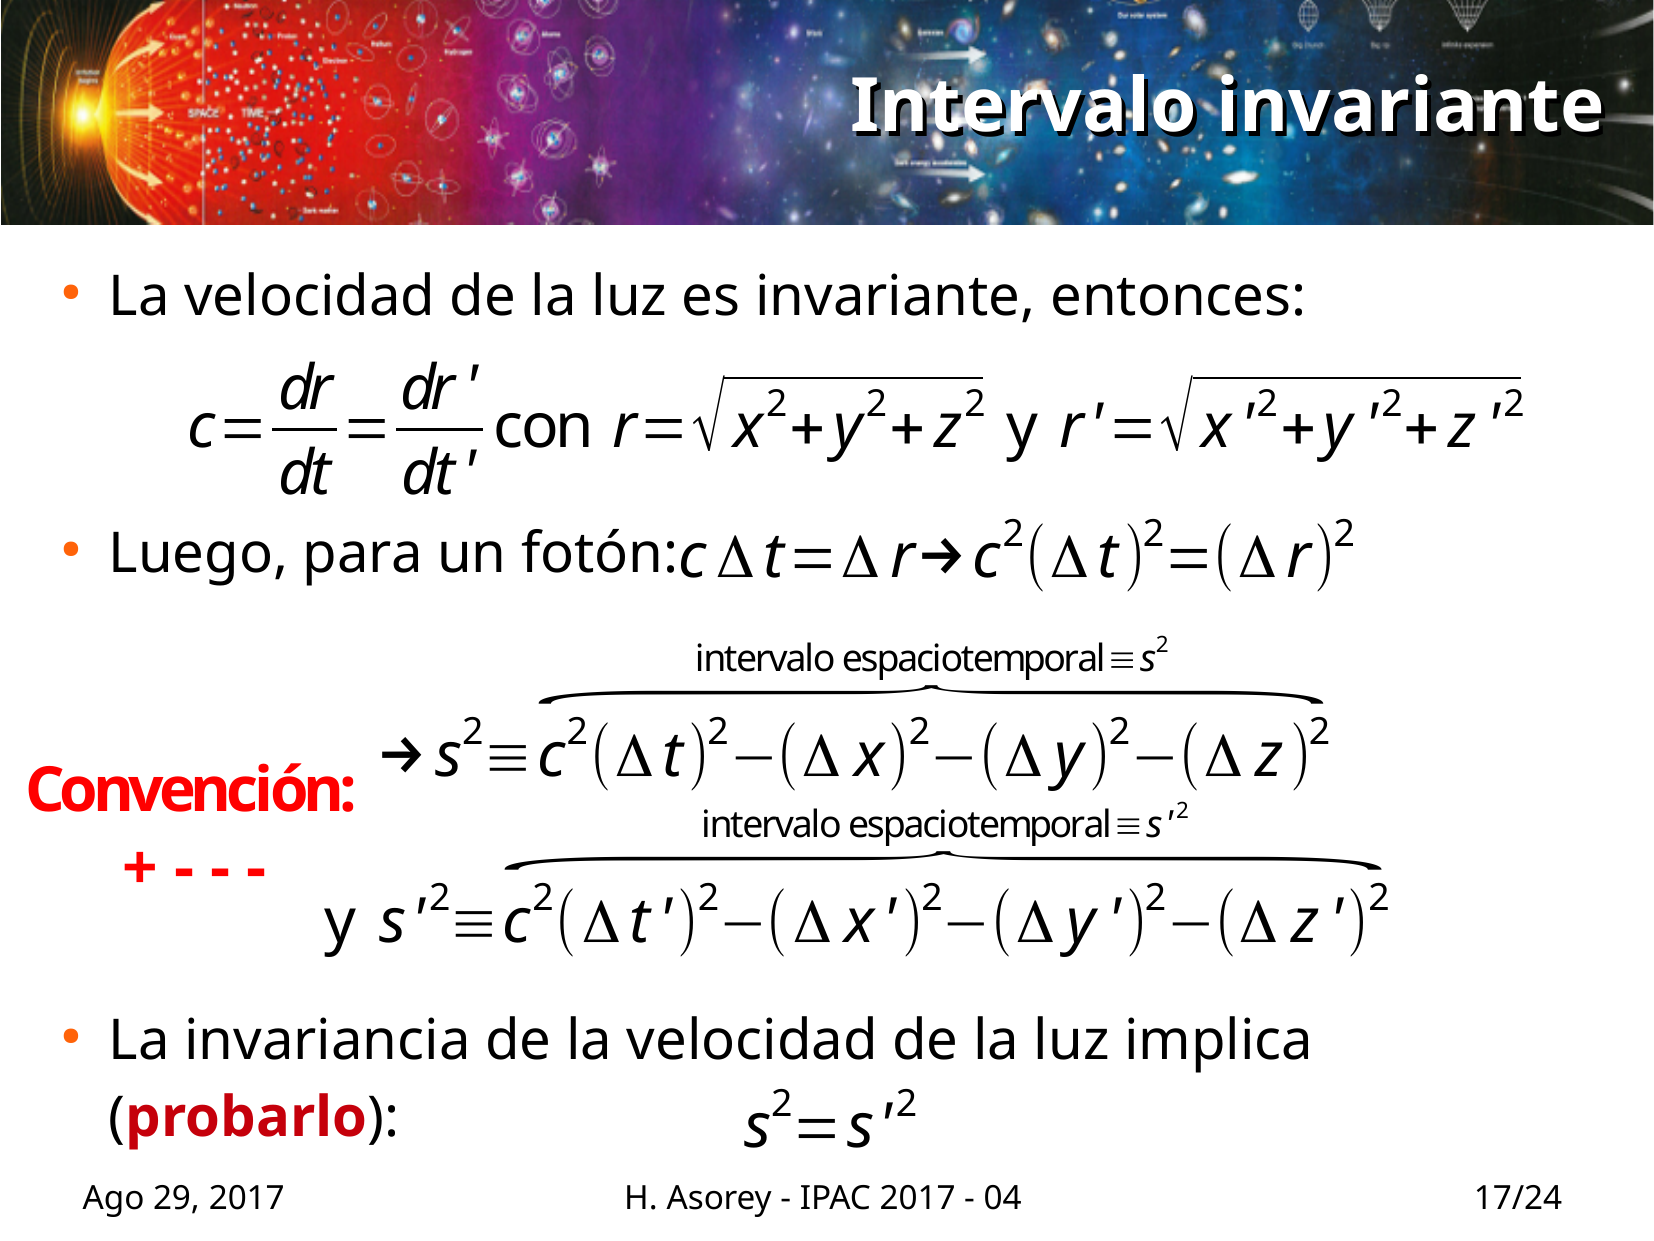

# Intervalo invariante
La velocidad de la luz es invariante, entonces:
Luego, para un fotón:
La invariancia de la velocidad de la luz implica (probarlo):
Ago 29, 2017
H. Asorey - IPAC 2017 - 04
17